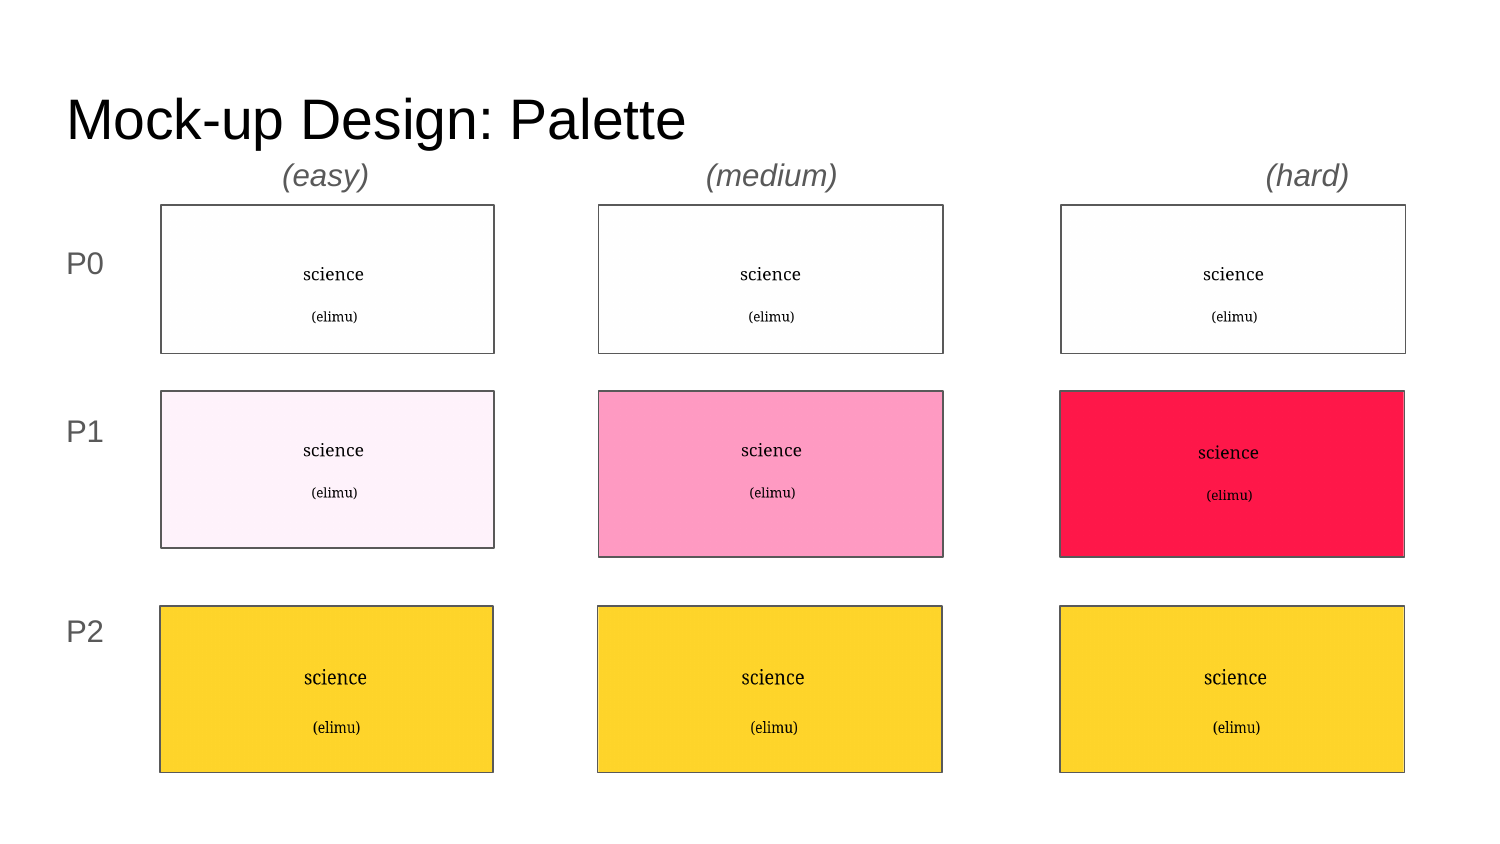

# Mock-up Design: Palette
 (easy)					 (medium)					 (hard)
P0
P1
P2